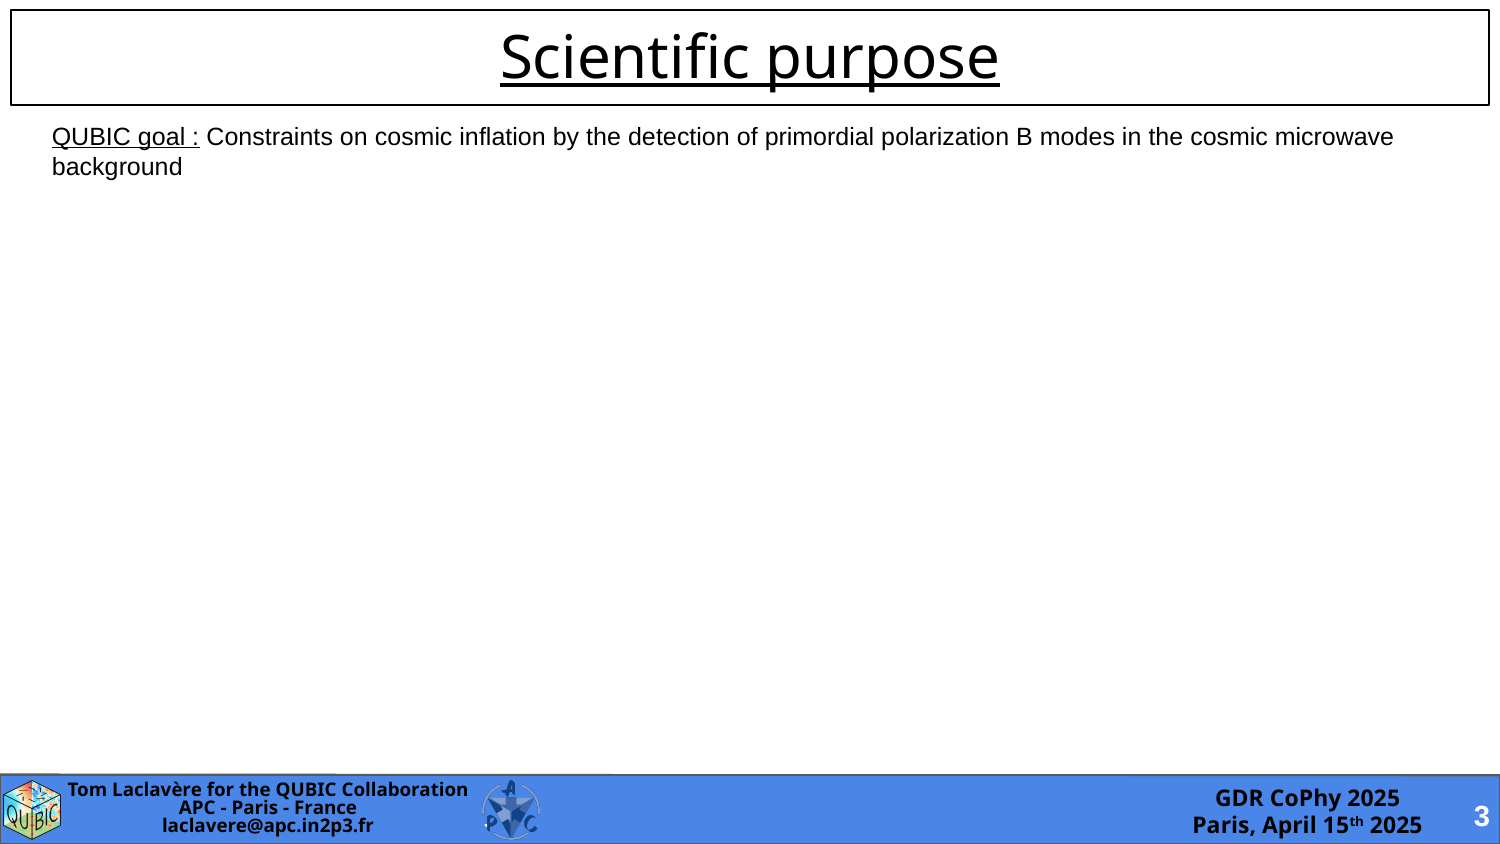

# Scientific purpose
QUBIC goal : Constraints on cosmic inflation by the detection of primordial polarization B modes in the cosmic microwave background